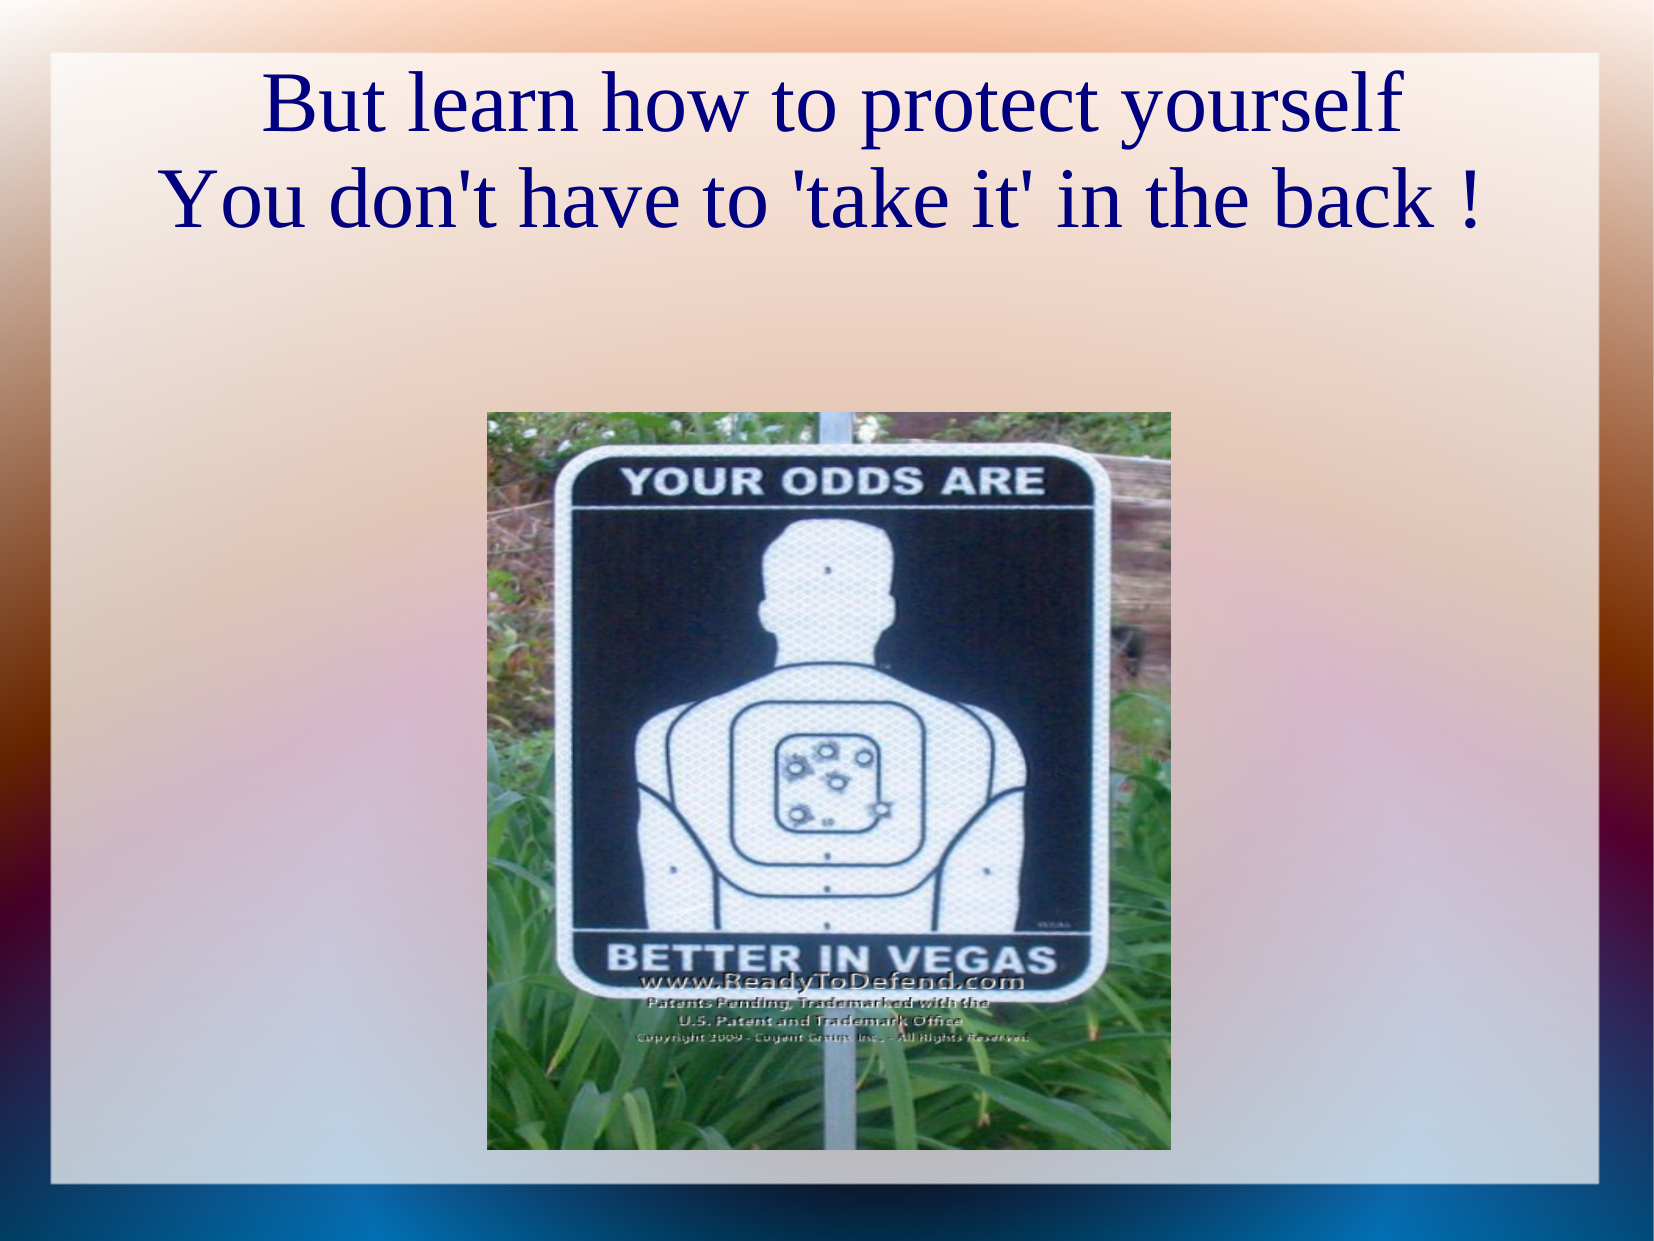

# But learn how to protect yourself You don't have to 'take it' in the back !